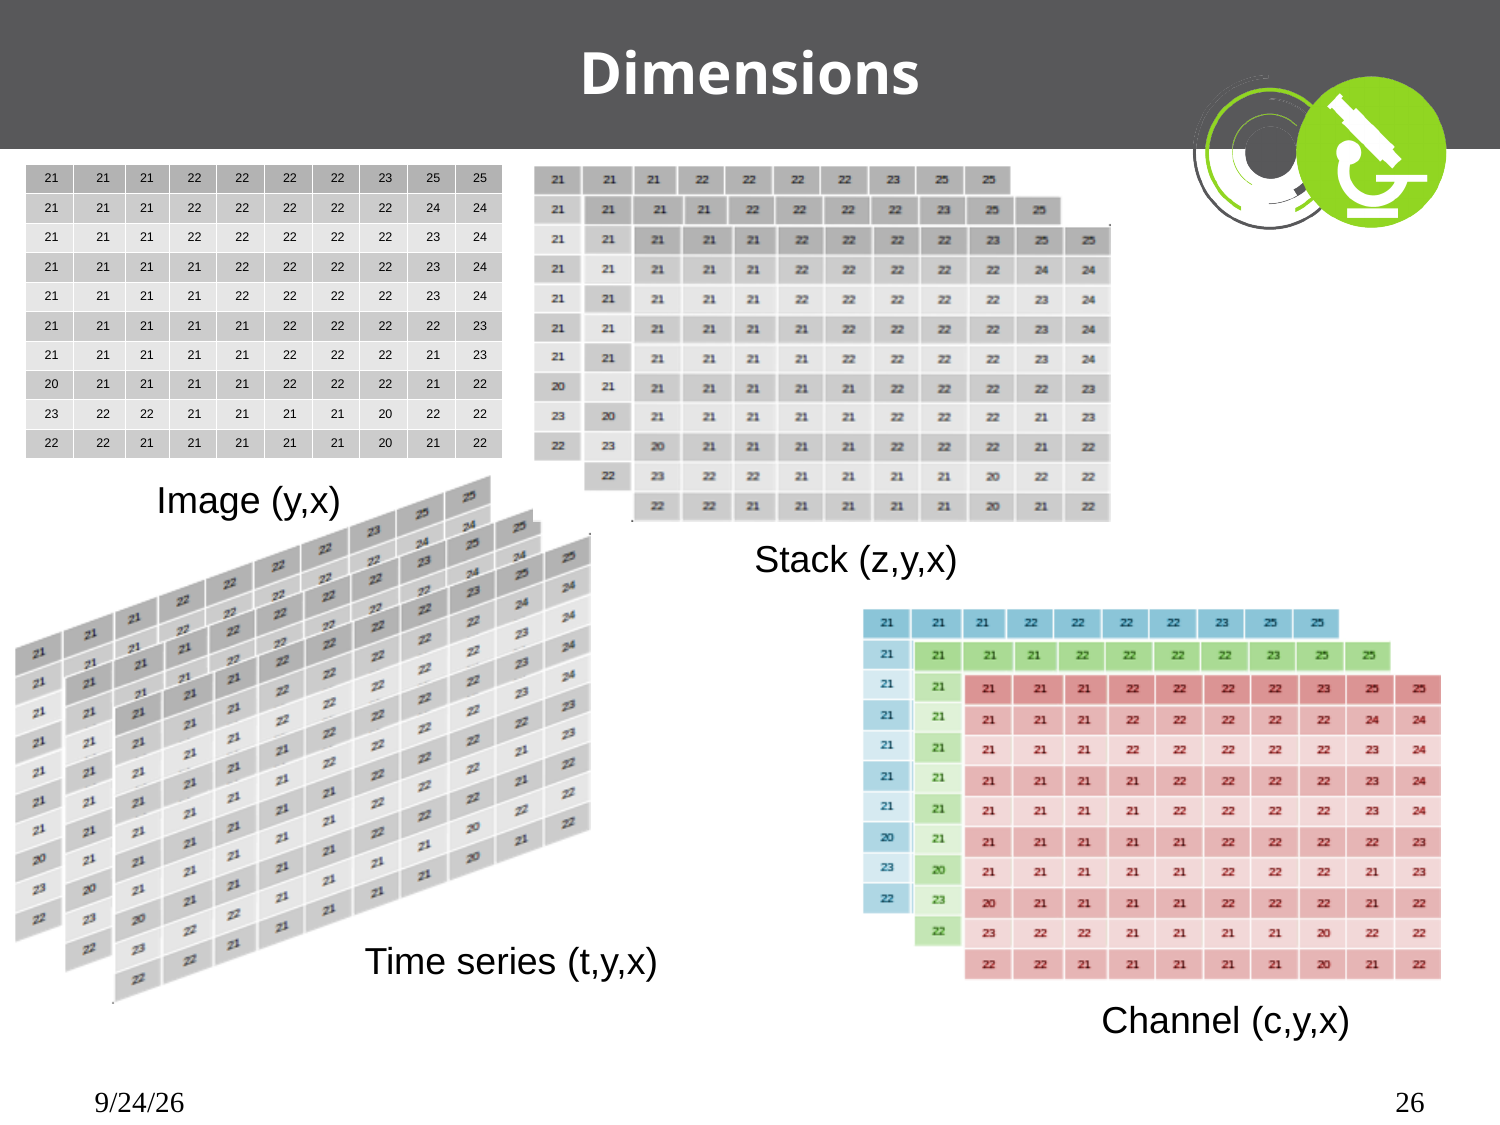

# Dimensions
| 21 | 21 | 21 | 22 | 22 | 22 | 22 | 23 | 25 | 25 |
| --- | --- | --- | --- | --- | --- | --- | --- | --- | --- |
| 21 | 21 | 21 | 22 | 22 | 22 | 22 | 22 | 24 | 24 |
| 21 | 21 | 21 | 22 | 22 | 22 | 22 | 22 | 23 | 24 |
| 21 | 21 | 21 | 21 | 22 | 22 | 22 | 22 | 23 | 24 |
| 21 | 21 | 21 | 21 | 22 | 22 | 22 | 22 | 23 | 24 |
| 21 | 21 | 21 | 21 | 21 | 22 | 22 | 22 | 22 | 23 |
| 21 | 21 | 21 | 21 | 21 | 22 | 22 | 22 | 21 | 23 |
| 20 | 21 | 21 | 21 | 21 | 22 | 22 | 22 | 21 | 22 |
| 23 | 22 | 22 | 21 | 21 | 21 | 21 | 20 | 22 | 22 |
| 22 | 22 | 21 | 21 | 21 | 21 | 21 | 20 | 21 | 22 |
Image (y,x)
Stack (z,y,x)
Time series (t,y,x)
Channel (c,y,x)
26